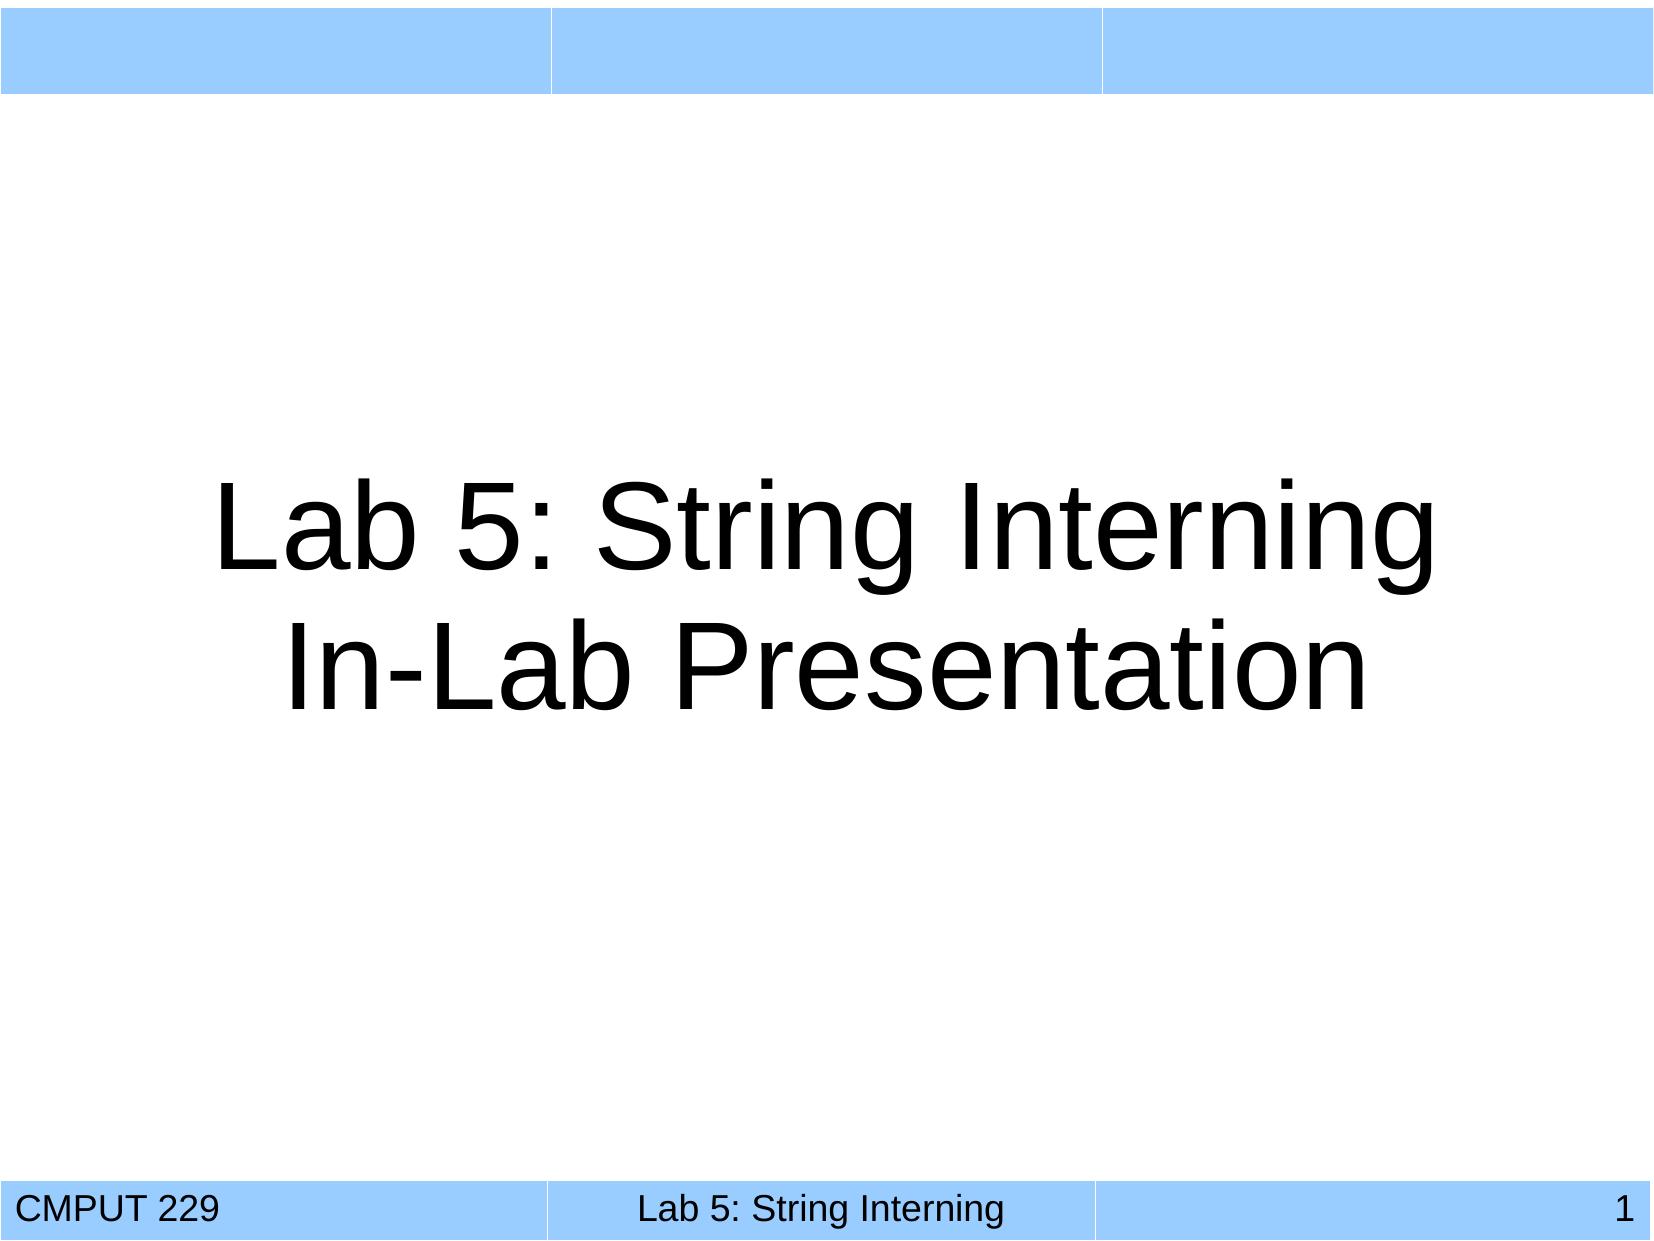

| | | |
| --- | --- | --- |
Lab 5: String Interning
In-Lab Presentation
| CMPUT 229 | Lab 5: String Interning | |
| --- | --- | --- |